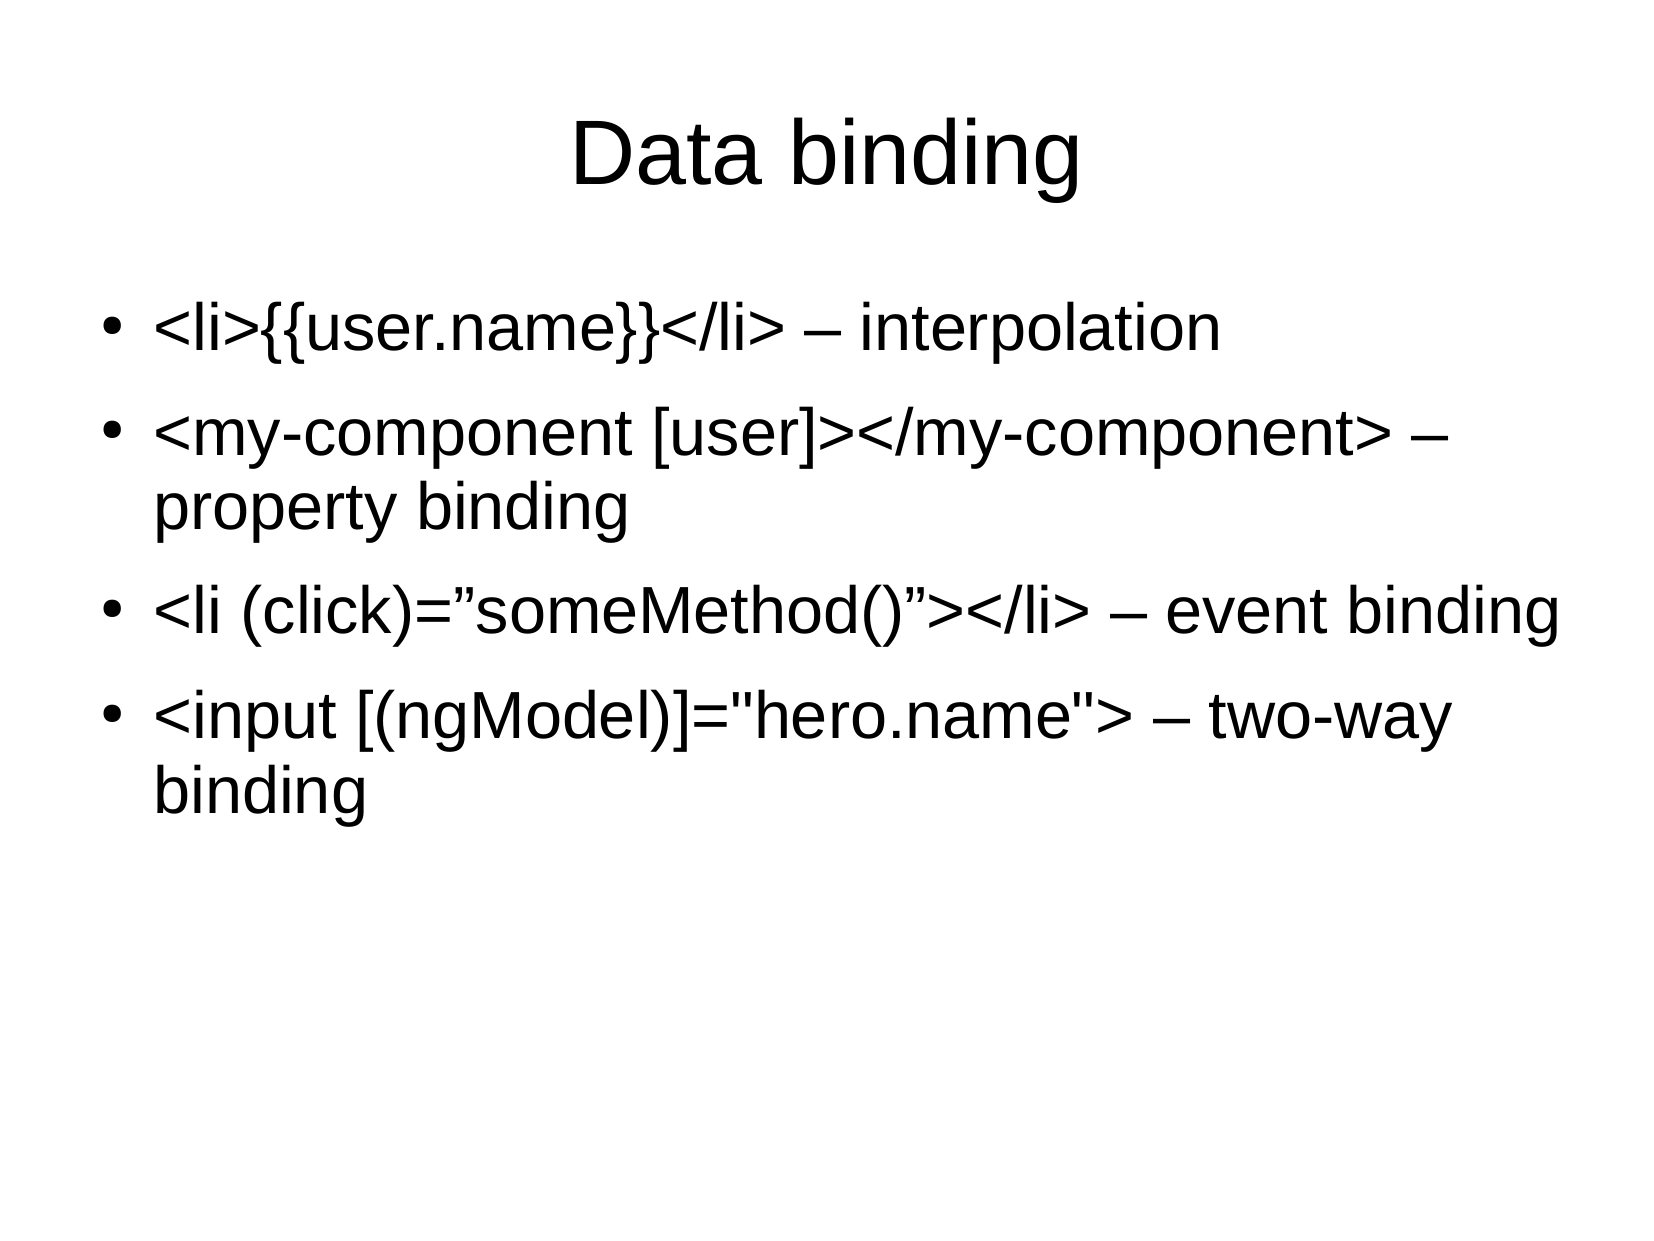

# Data binding
<li>{{user.name}}</li> – interpolation
<my-component [user]></my-component> – property binding
<li (click)=”someMethod()”></li> – event binding
<input [(ngModel)]="hero.name"> – two-way binding